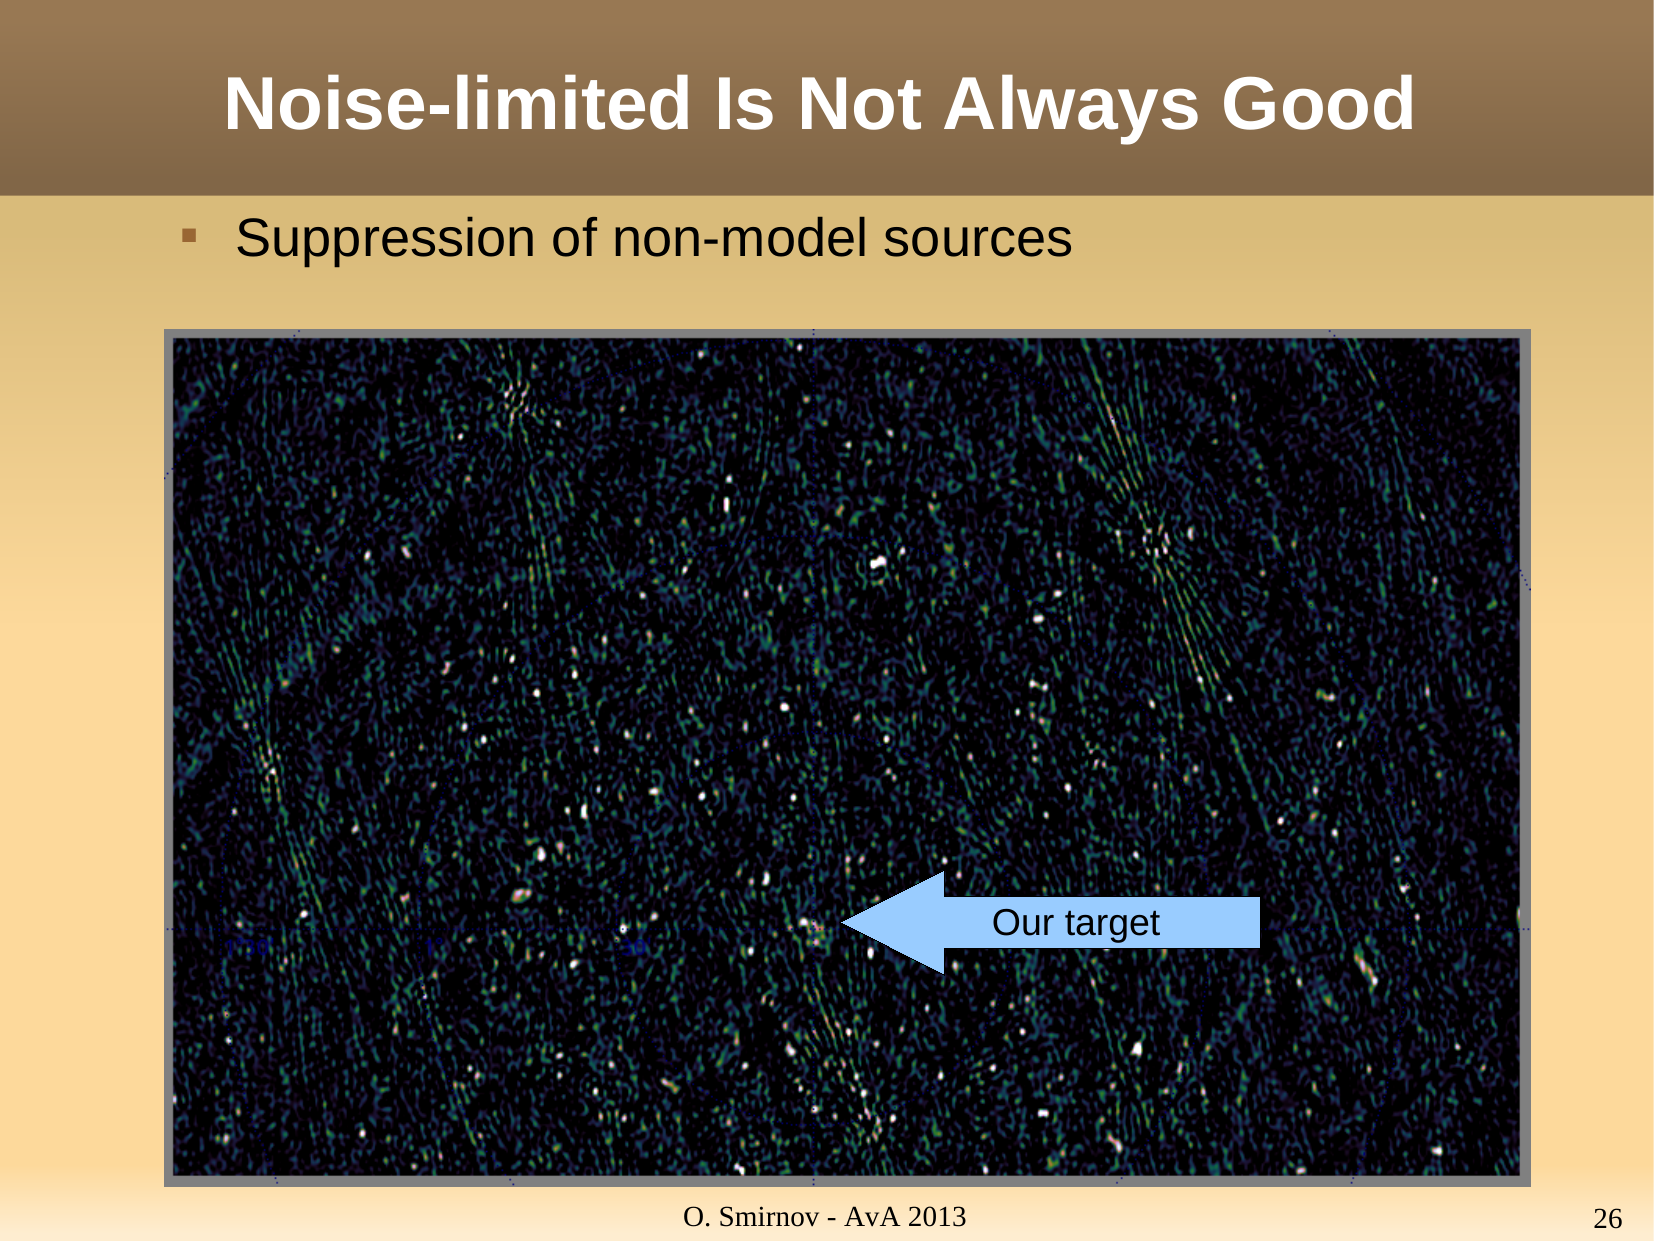

# Noise-limited Is Not Always Good
Suppression of non-model sources
Our target
O. Smirnov - AvA 2013
26